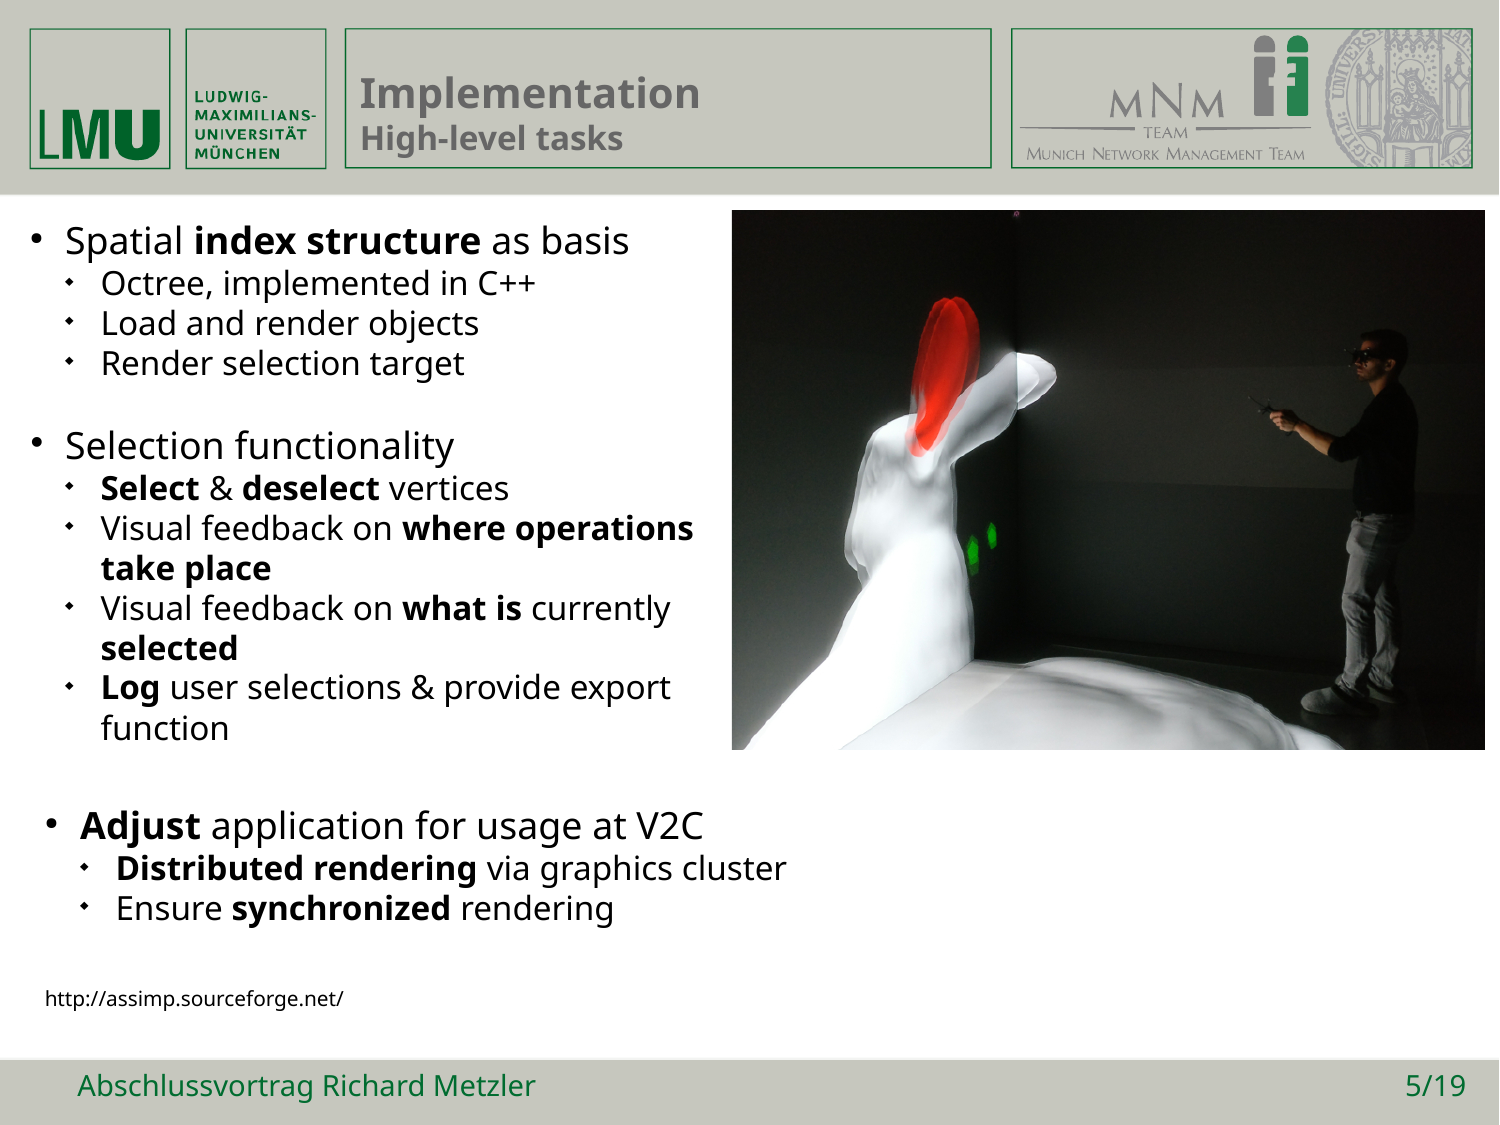

Implementation
High-level tasks
Spatial index structure as basis
Octree, implemented in C++
Load and render objects
Render selection target
Selection functionality
Select & deselect vertices
Visual feedback on where operations take place
Visual feedback on what is currently selected
Log user selections & provide export function
Adjust application for usage at V2C
Distributed rendering via graphics cluster
Ensure synchronized rendering
http://assimp.sourceforge.net/
Abschlussvortrag Richard Metzler
5/19